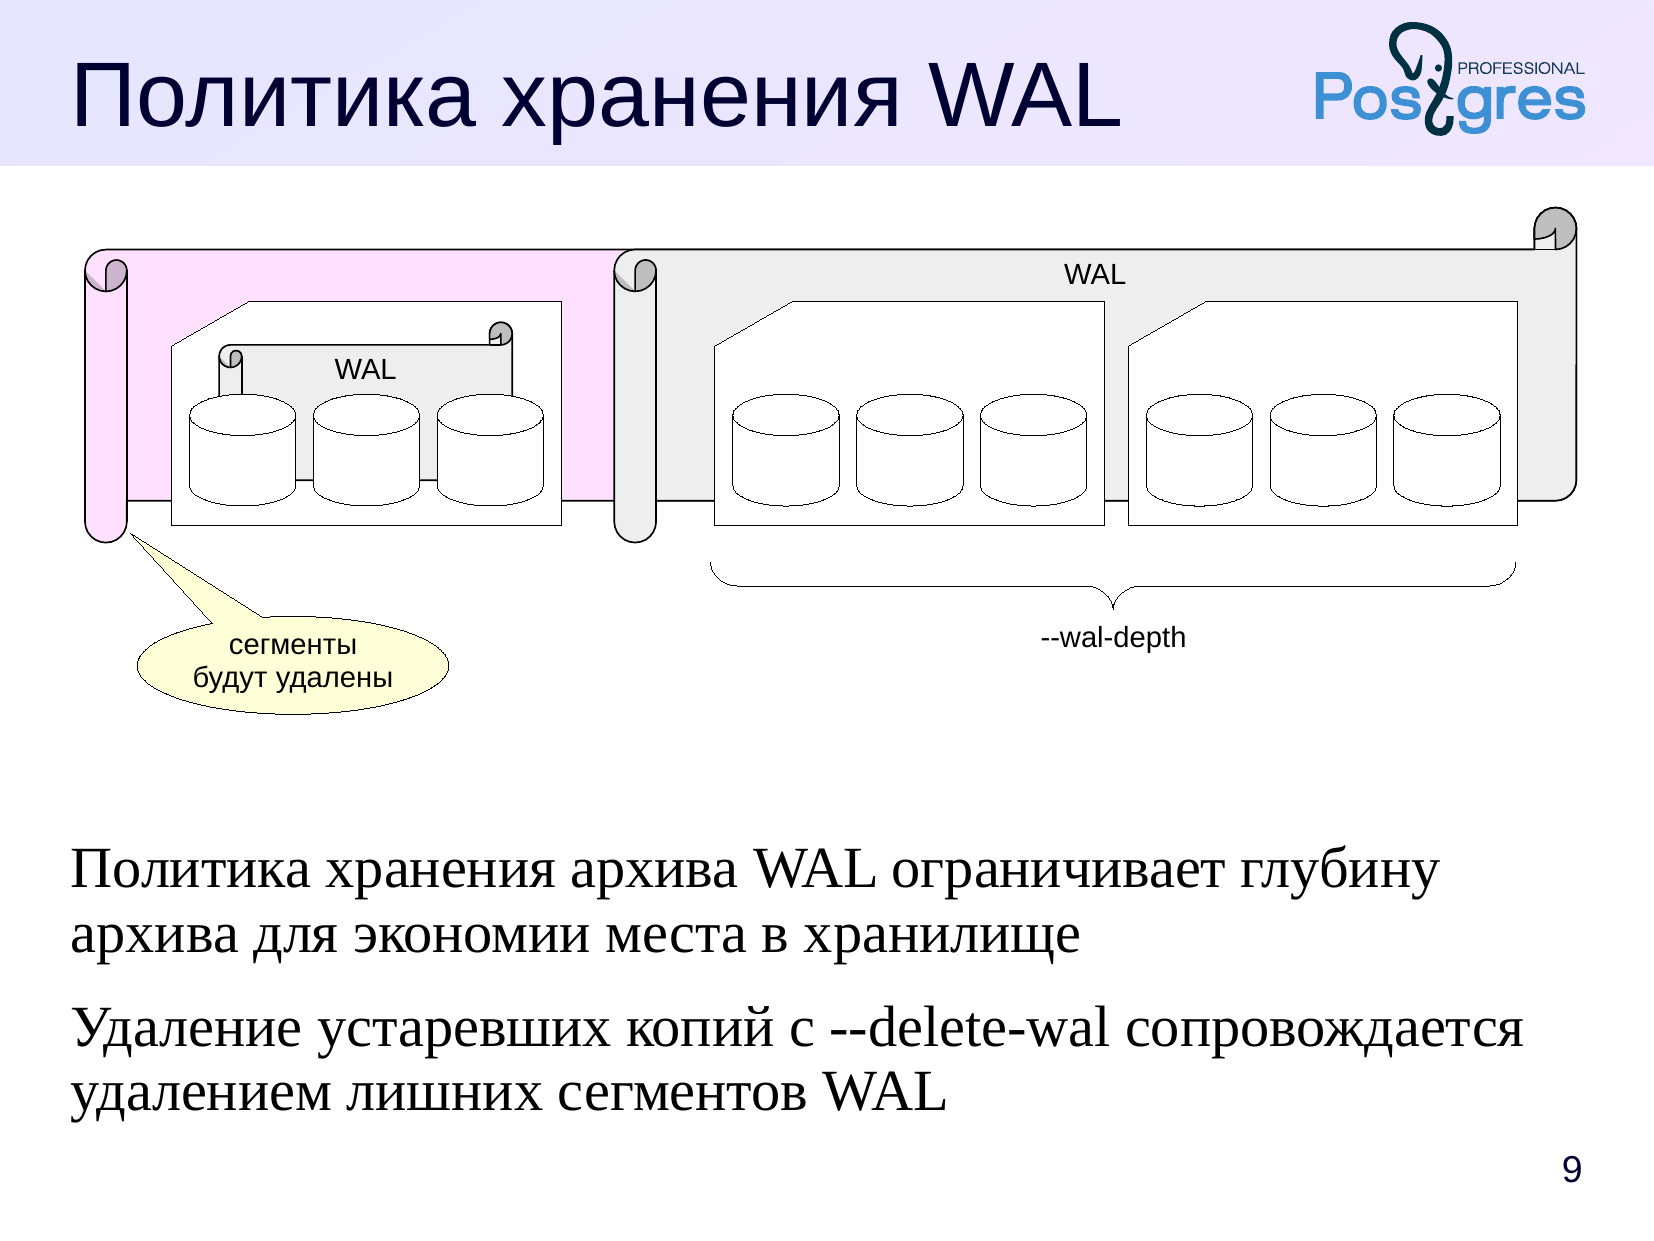

# Политика хранения WAL
WAL
WAL
WAL
--wal-depth
сегменты
будут удалены
Политика хранения архива WAL ограничивает глубину архива для экономии места в хранилище
Удаление устаревших копий с --delete-wal сопровождается удалением лишних сегментов WAL